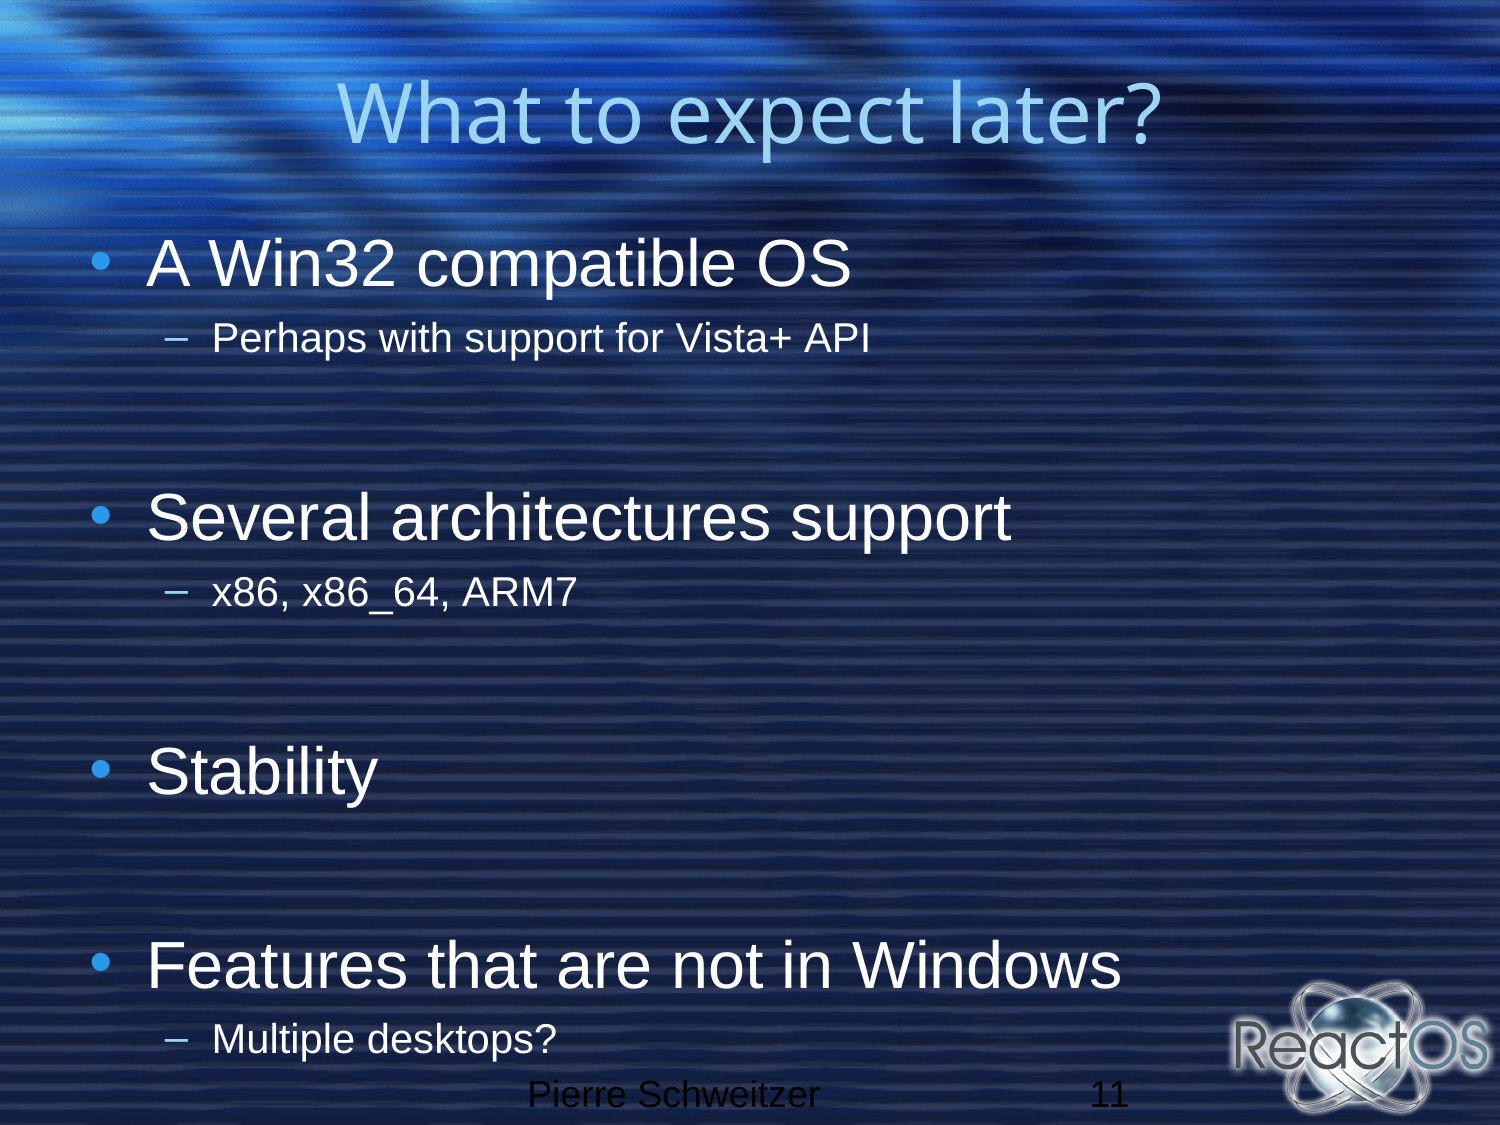

# What to expect later?
A Win32 compatible OS
Perhaps with support for Vista+ API
Several architectures support
x86, x86_64, ARM7
Stability
Features that are not in Windows
Multiple desktops?
Pierre Schweitzer
11